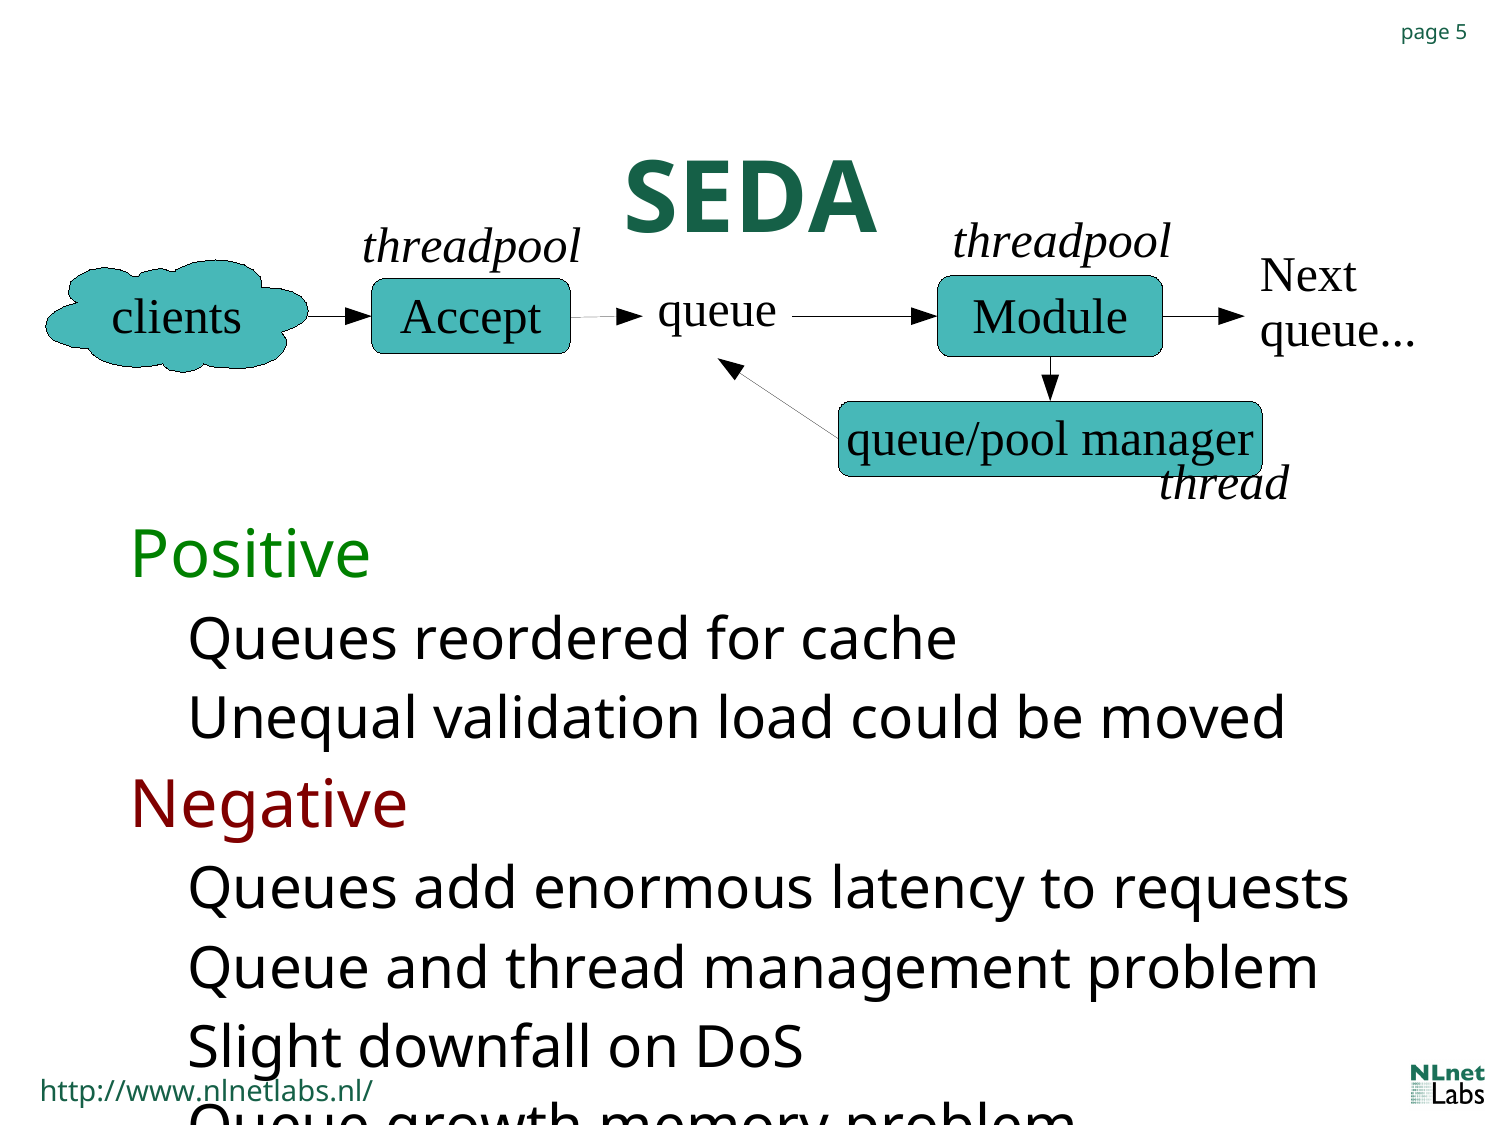

# SEDA
threadpool
threadpool
Next
queue...
clients
queue
Module
Accept
 Positive
Queues reordered for cache
Unequal validation load could be moved
 Negative
Queues add enormous latency to requests
Queue and thread management problem
Slight downfall on DoS
Queue growth memory problem
queue/pool manager
thread